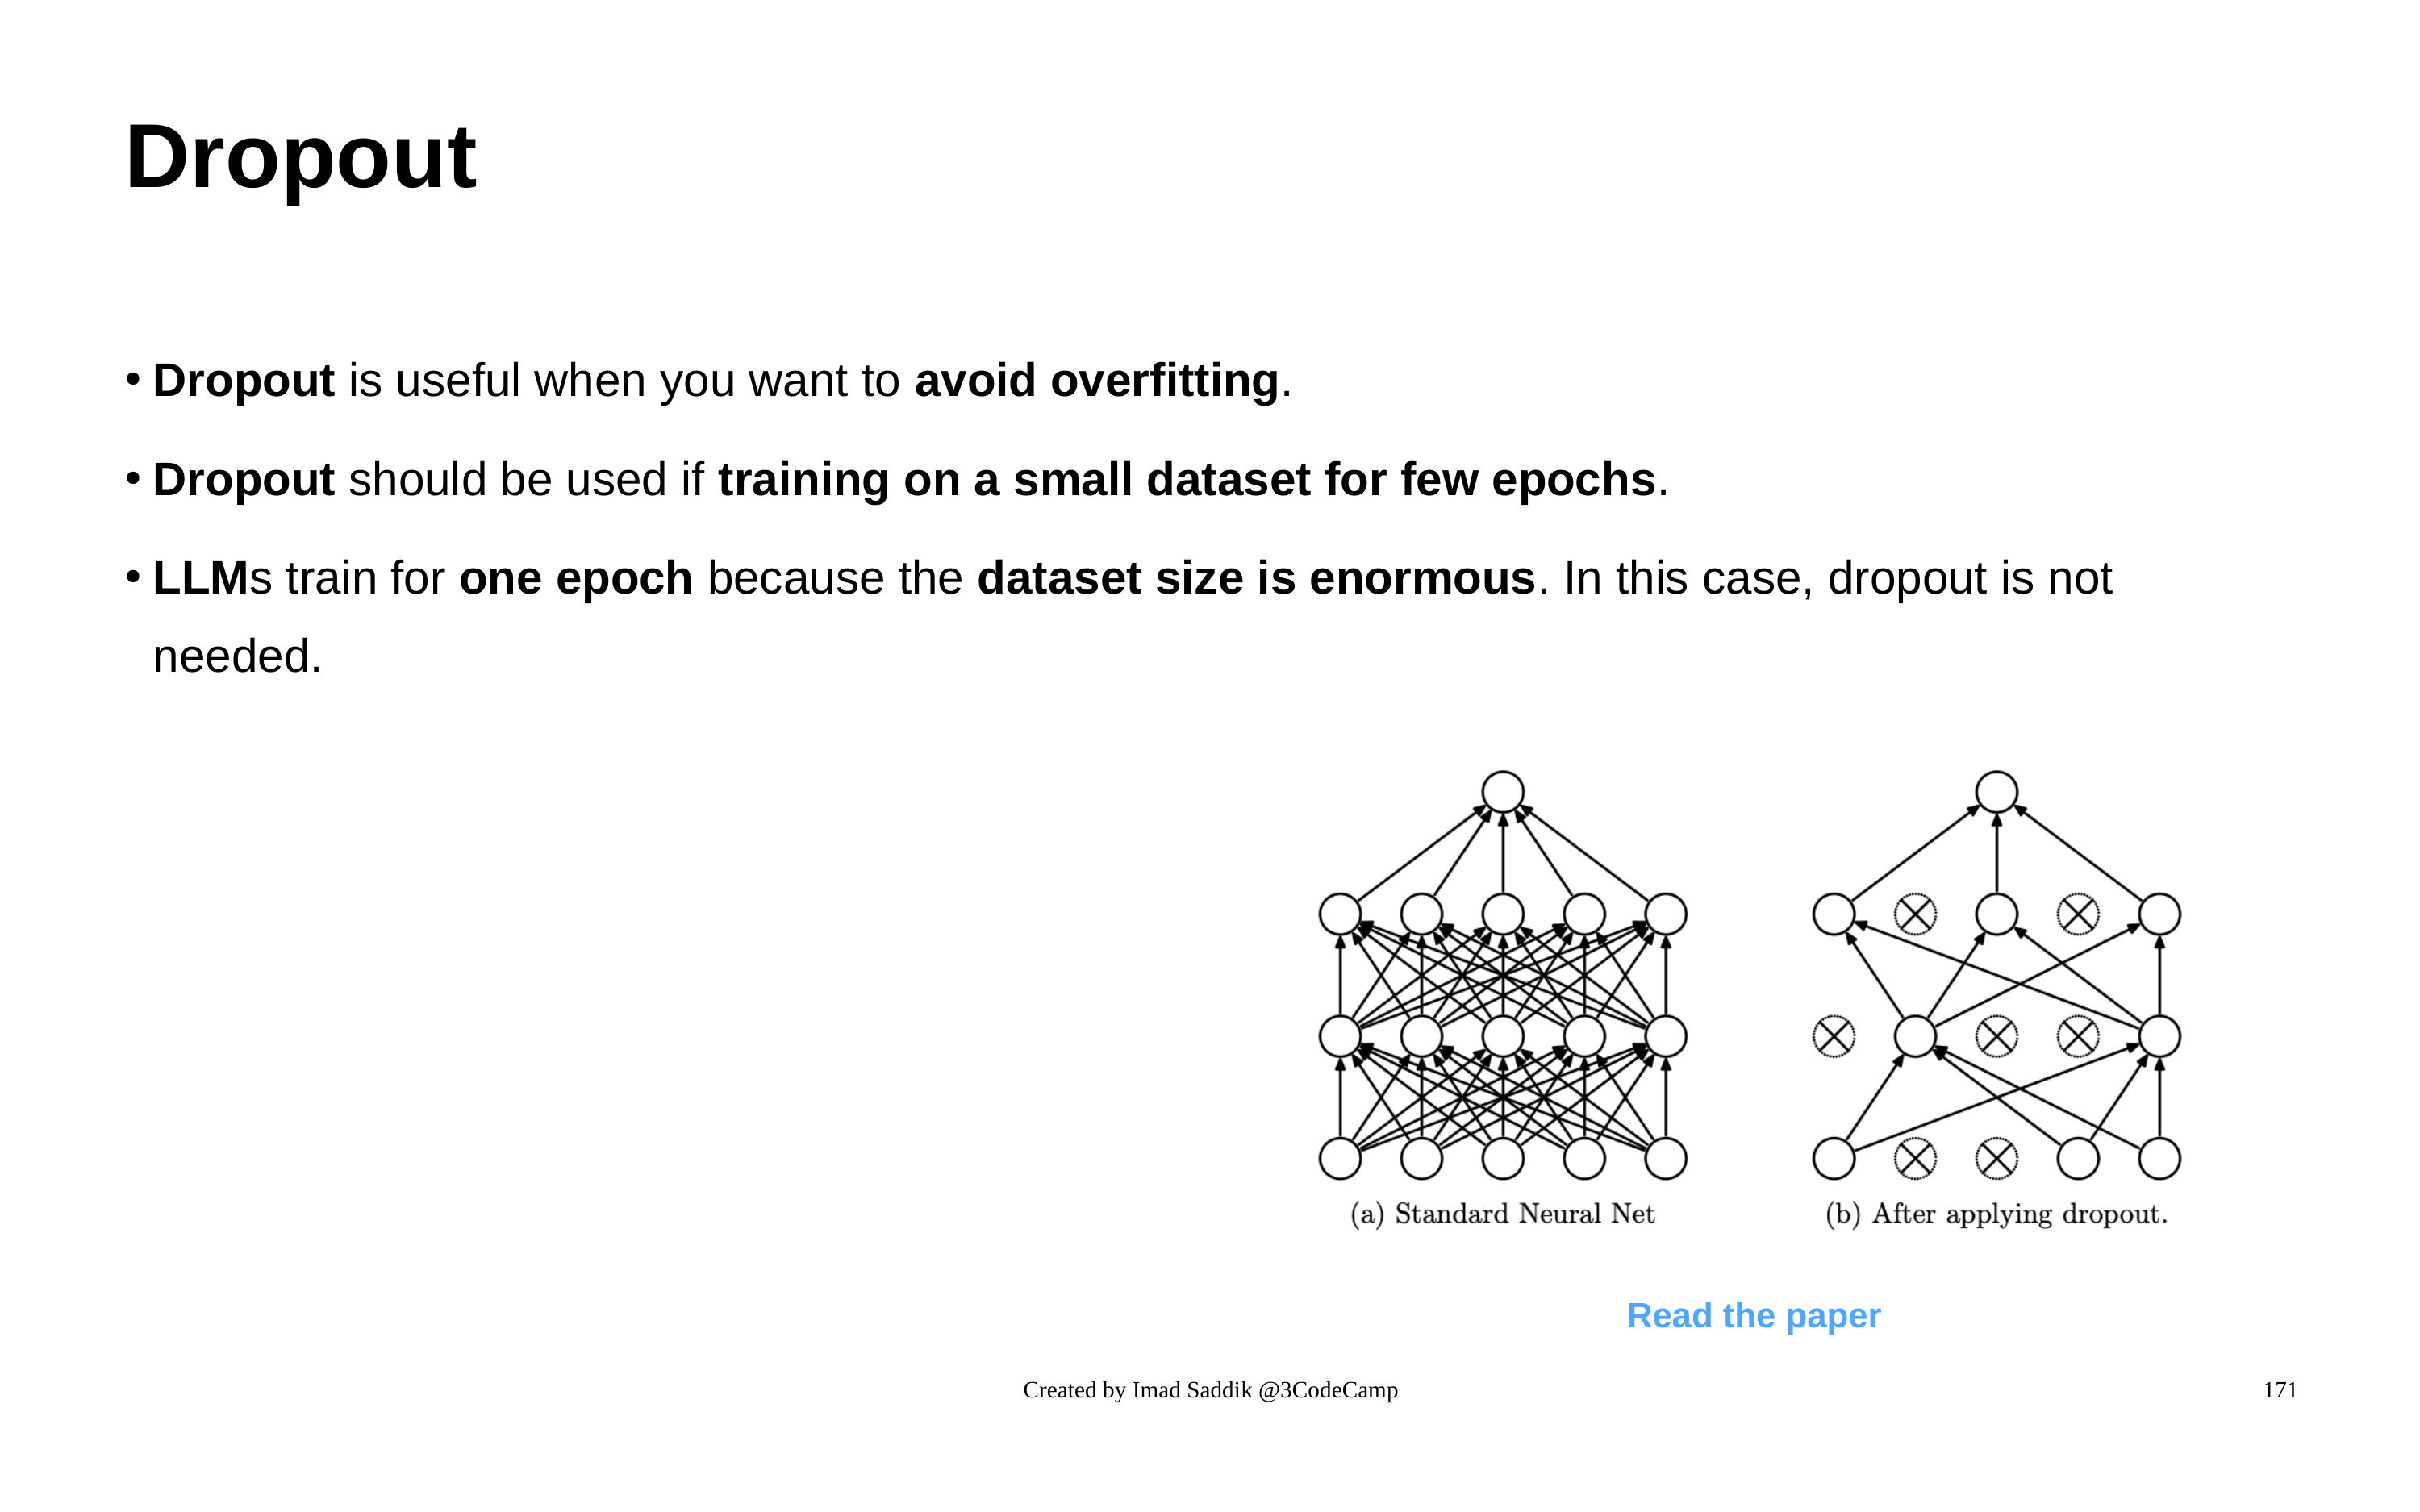

Dropout
Dropout is useful when you want to avoid overfitting.
Dropout should be used if training on a small dataset for few epochs.
LLMs train for one epoch because the dataset size is enormous. In this case, dropout is not needed.
Read the paper
Created by Imad Saddik @3CodeCamp
171